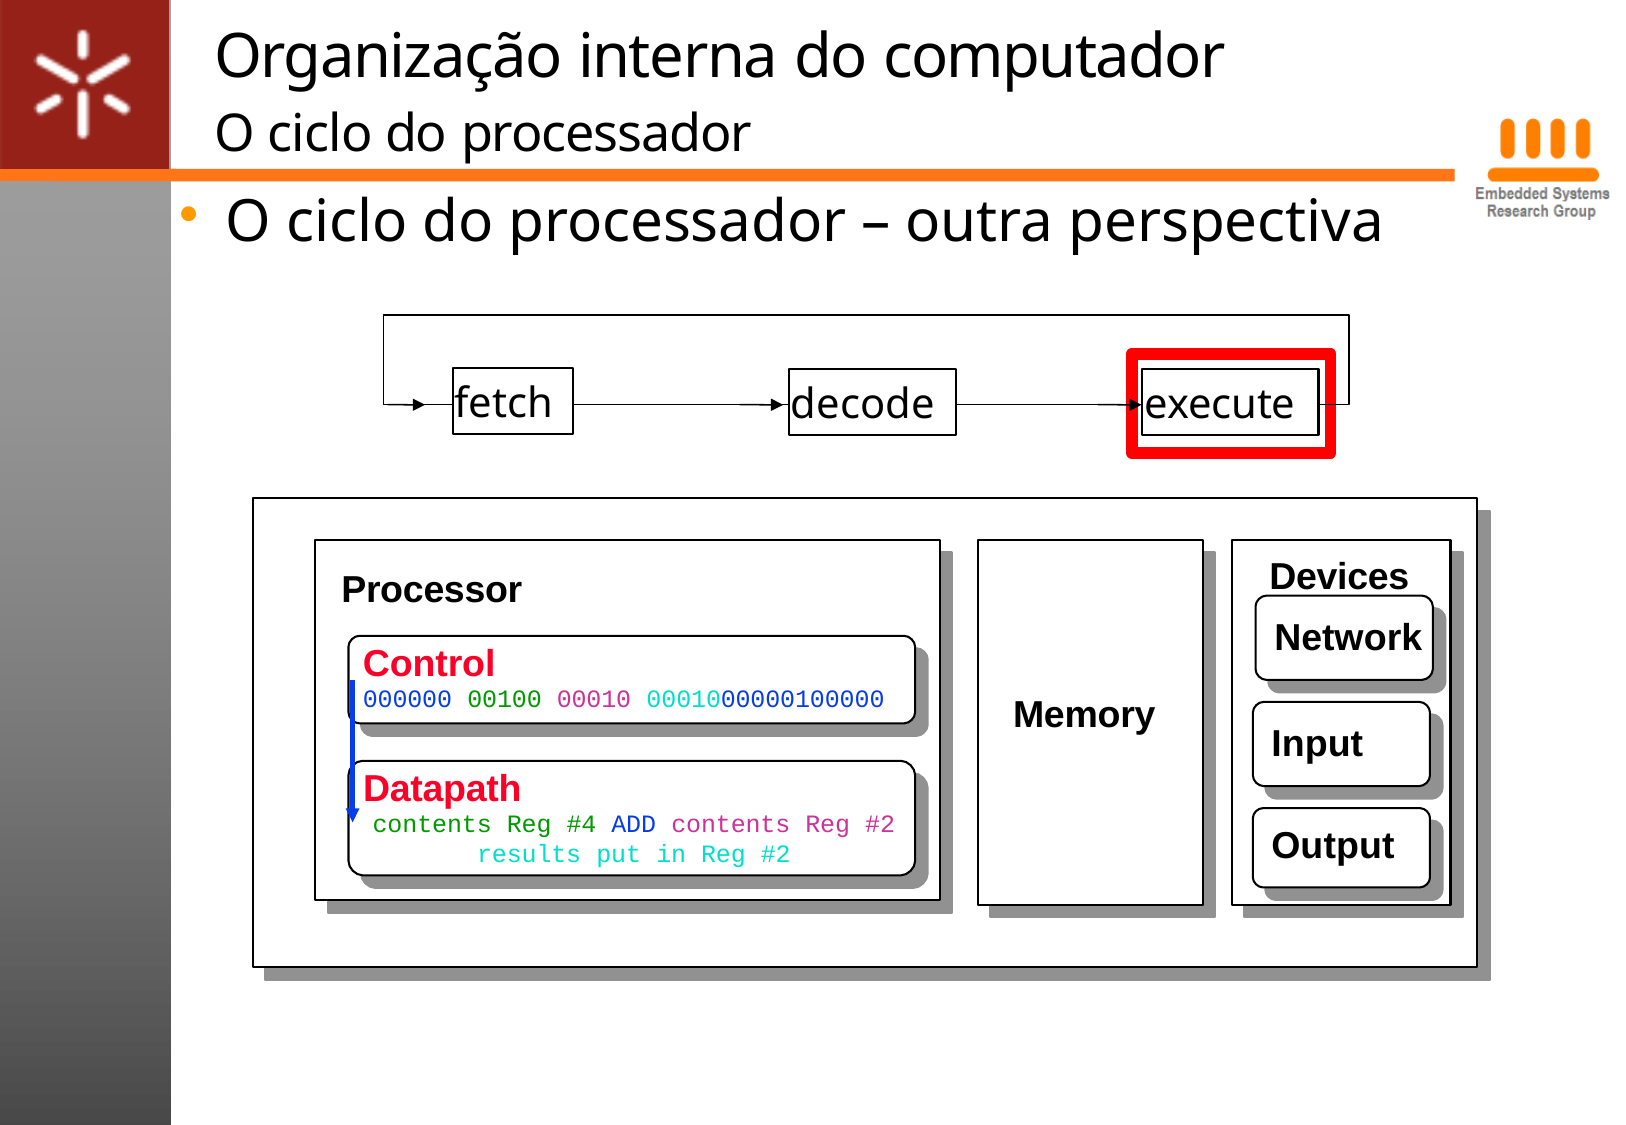

# Organização interna do computador O ciclo do processador
O ciclo do processador – outra perspectiva
fetch
decode
execute
Devices Network
Processor
Control
000000 00100 00010 0001000000100000
Memory
Input
Datapath
contents Reg #4 ADD contents Reg #2
results put in Reg #2
Output